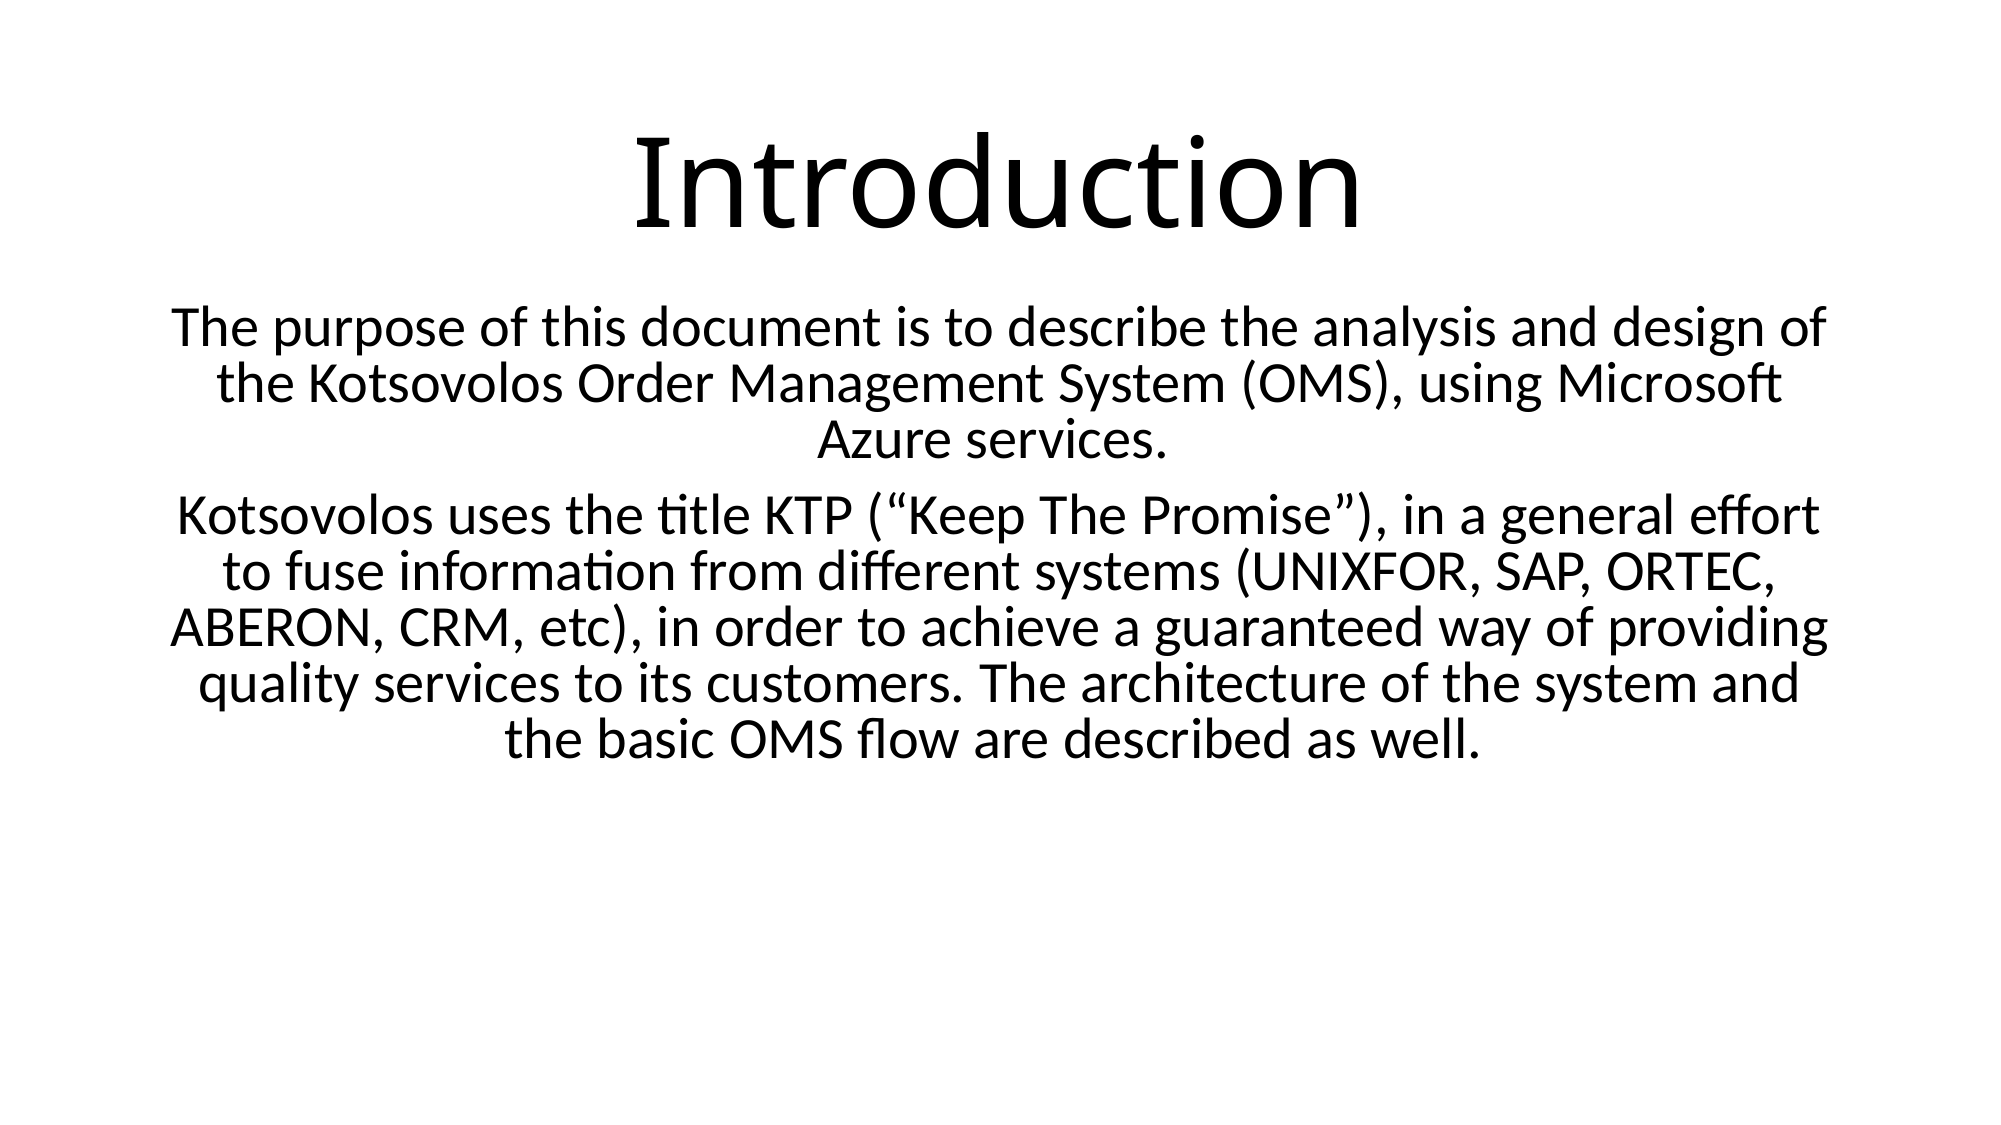

# Introduction
The purpose of this document is to describe the analysis and design of the Kotsovolos Order Management System (OMS), using Microsoft Azure services.
Kotsovolos uses the title KTP (“Keep The Promise”), in a general effort to fuse information from different systems (UNIXFOR, SAP, ORTEC, ABERON, CRM, etc), in order to achieve a guaranteed way of providing quality services to its customers. The architecture of the system and the basic OMS flow are described as well.